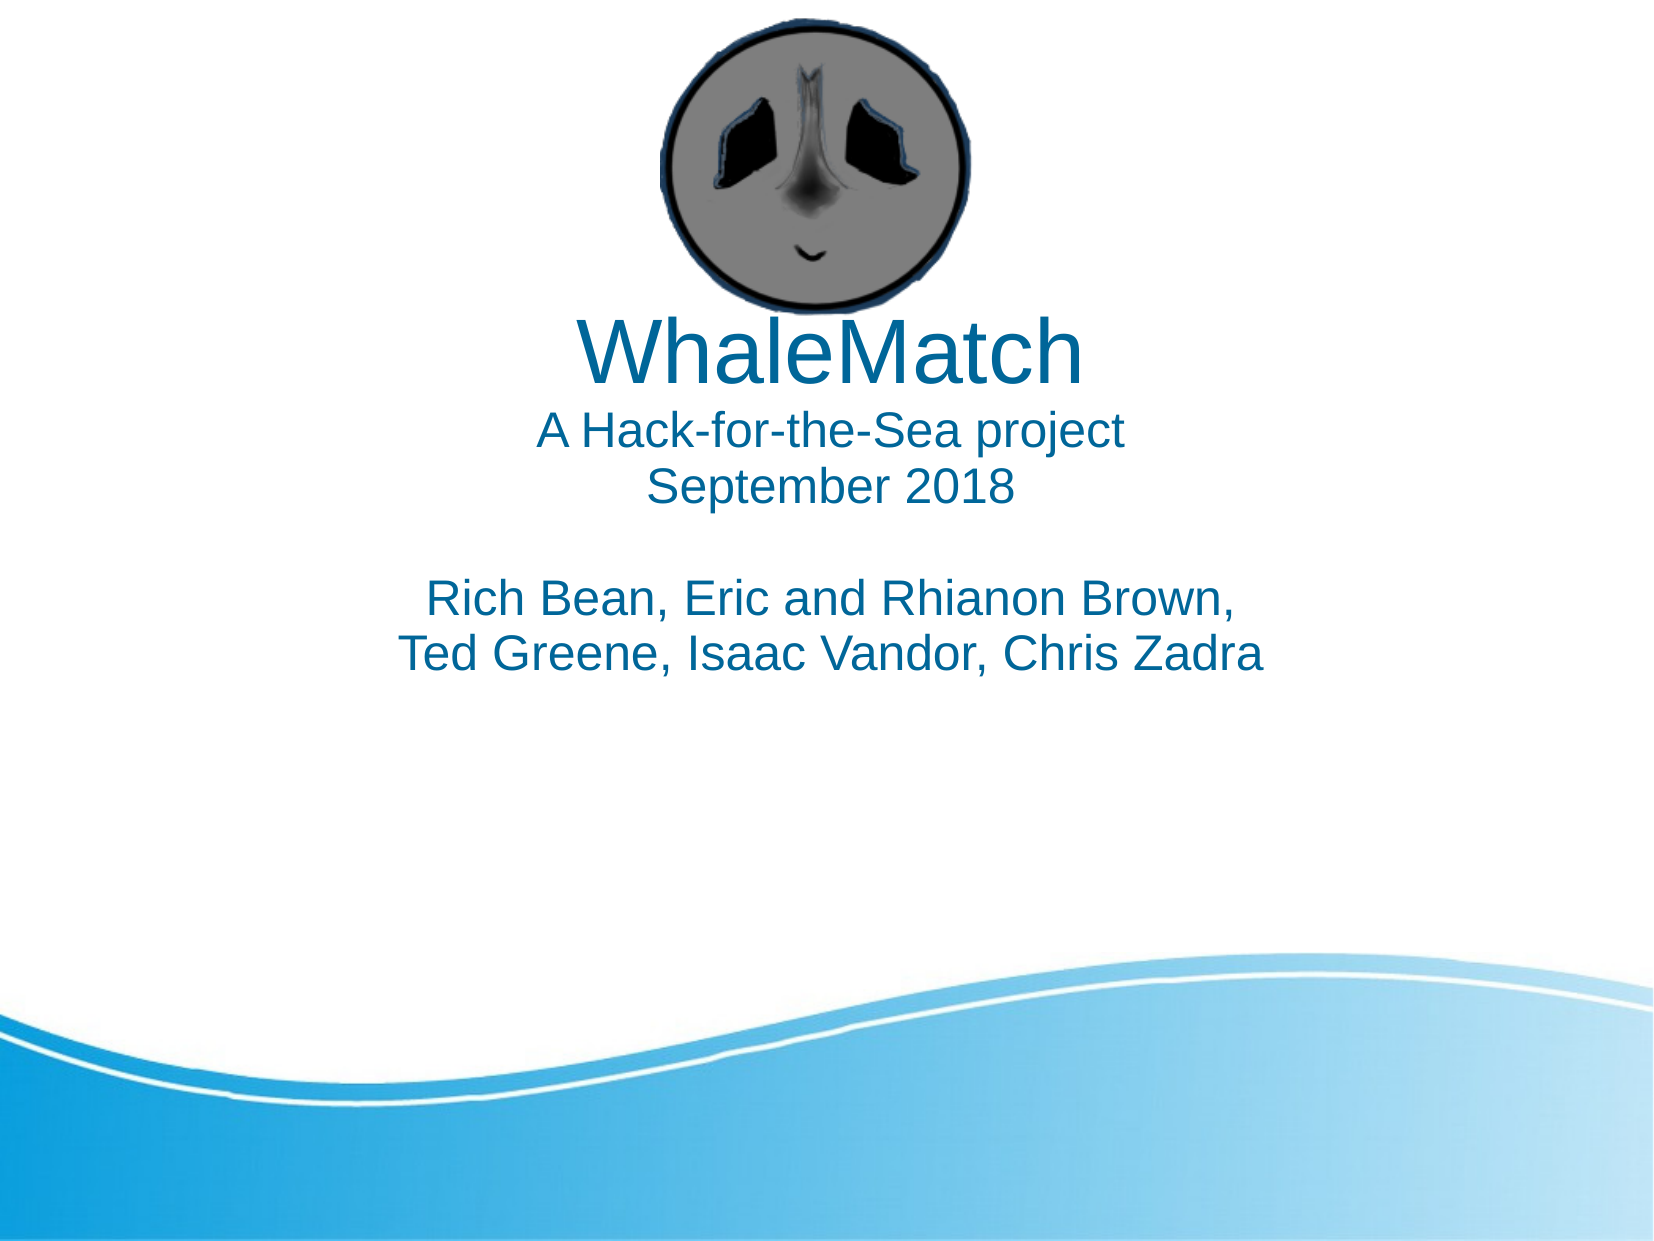

# WhaleMatch A Hack-for-the-Sea project September 2018 Rich Bean, Eric and Rhianon Brown, Ted Greene, Isaac Vandor, Chris Zadra